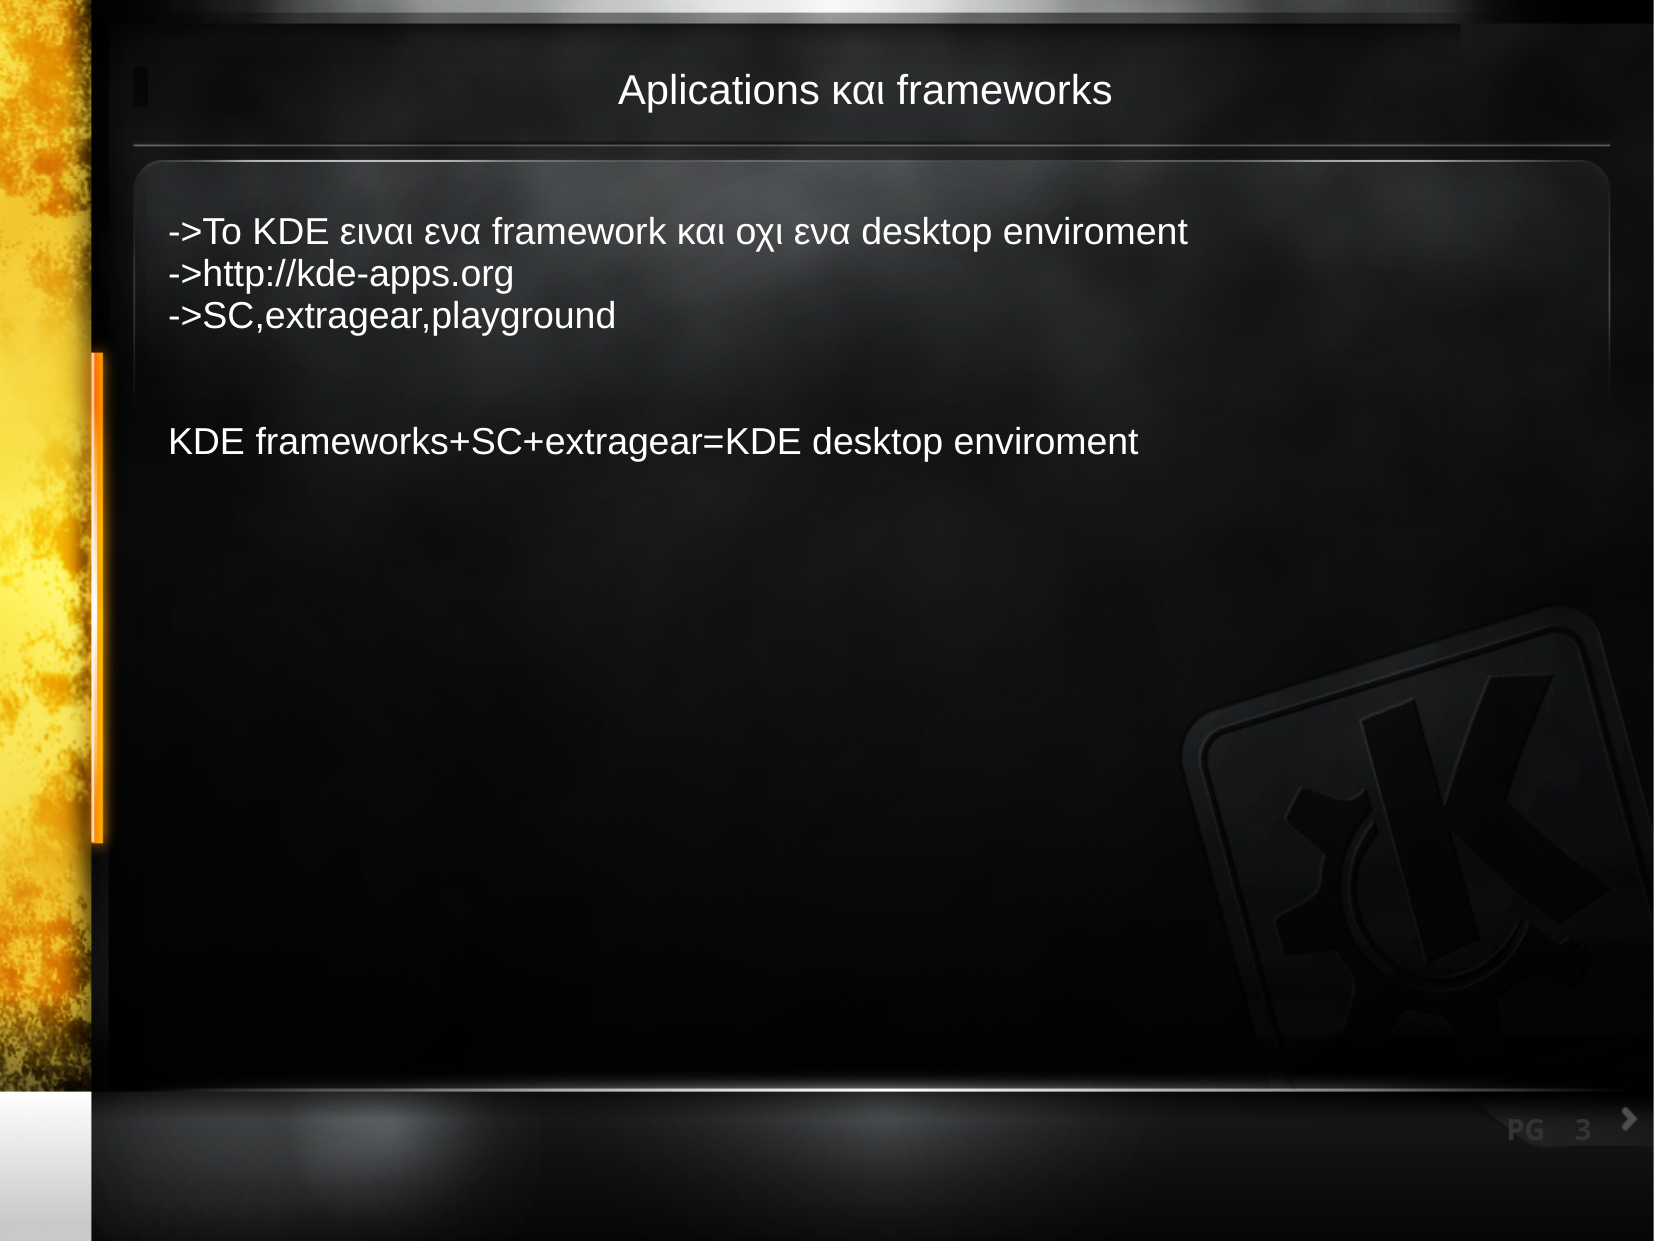

Aplications και frameworks
->To KDE ειναι ενα framework και οχι ενα desktop enviroment
->http://kde-apps.org
->SC,extragear,playground
KDE frameworks+SC+extragear=KDE desktop enviroment